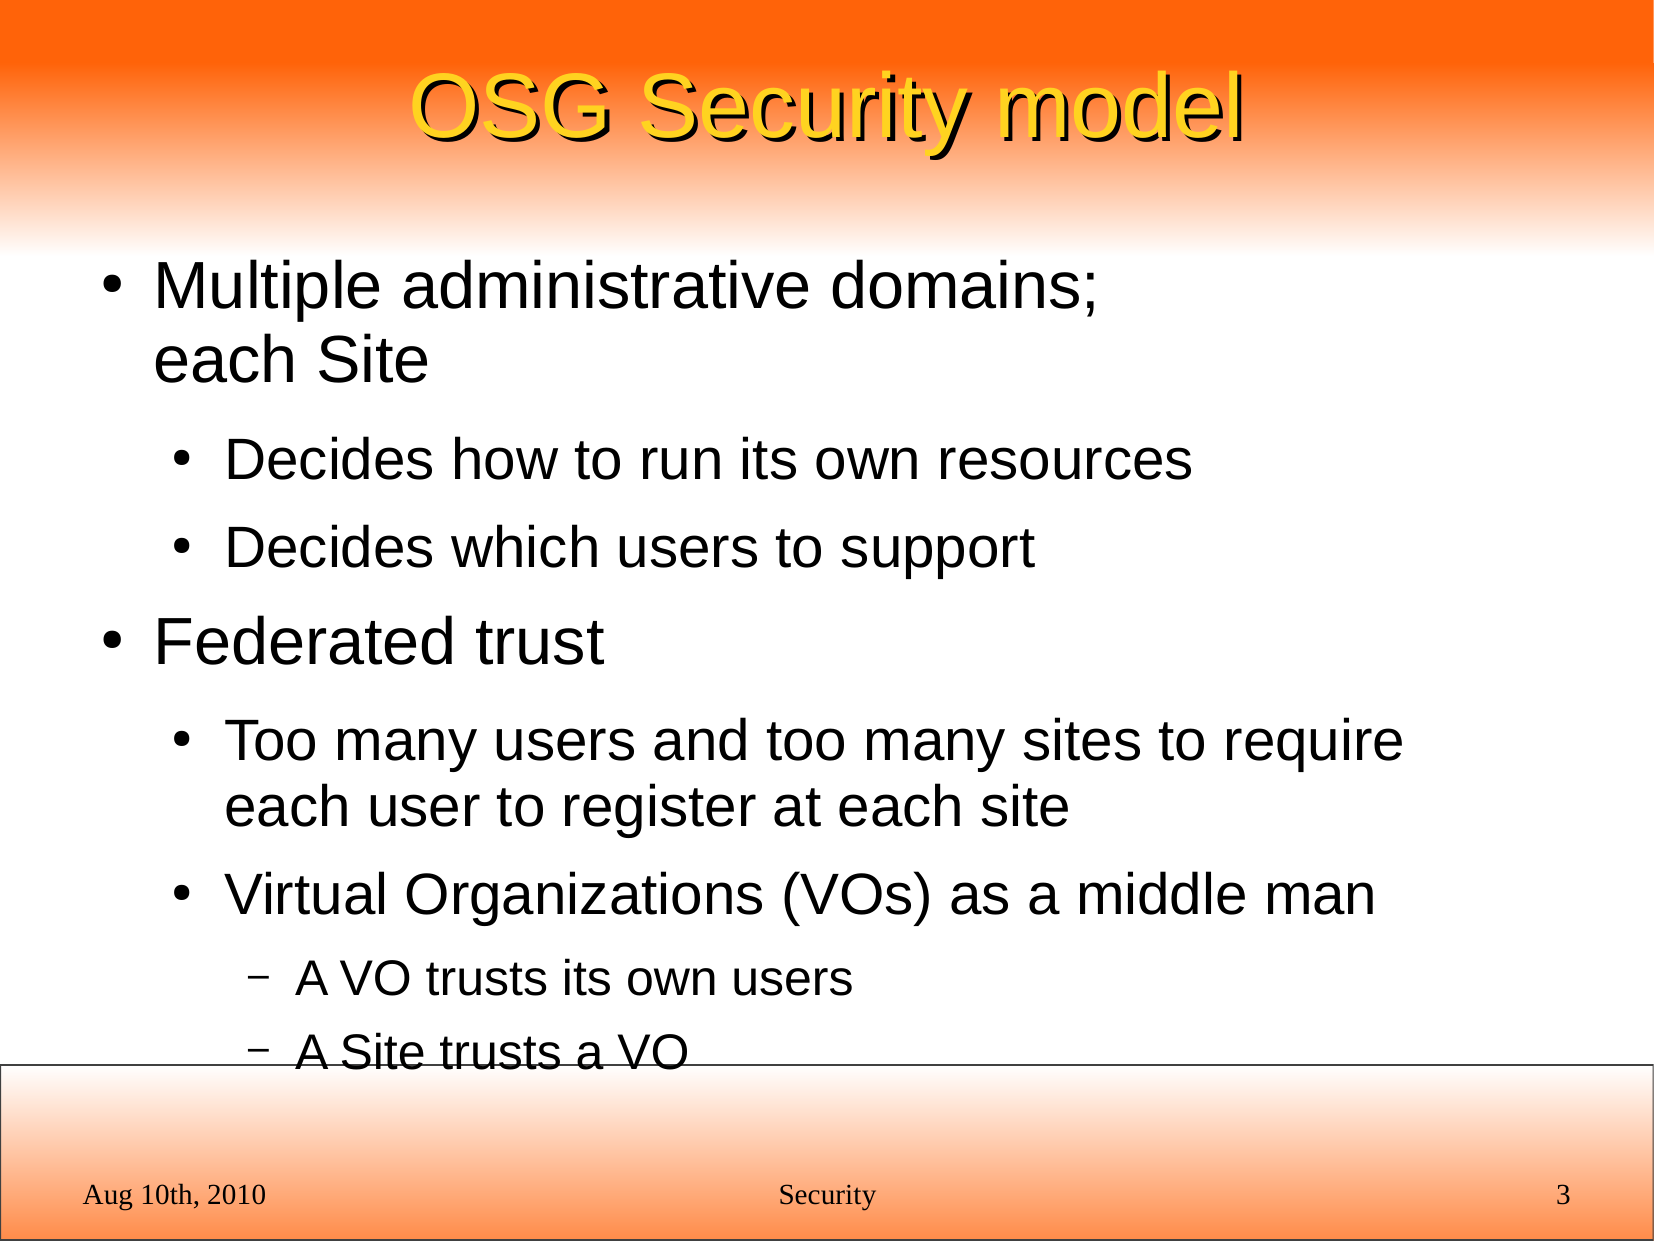

# OSG Security model
Multiple administrative domains;
each Site
Decides how to run its own resources
Decides which users to support
Federated trust
Too many users and too many sites to require
each user to register at each site
Virtual Organizations (VOs) as a middle man
A VO trusts its own users
A Site trusts a VO
Aug 10th, 2010
Security
3